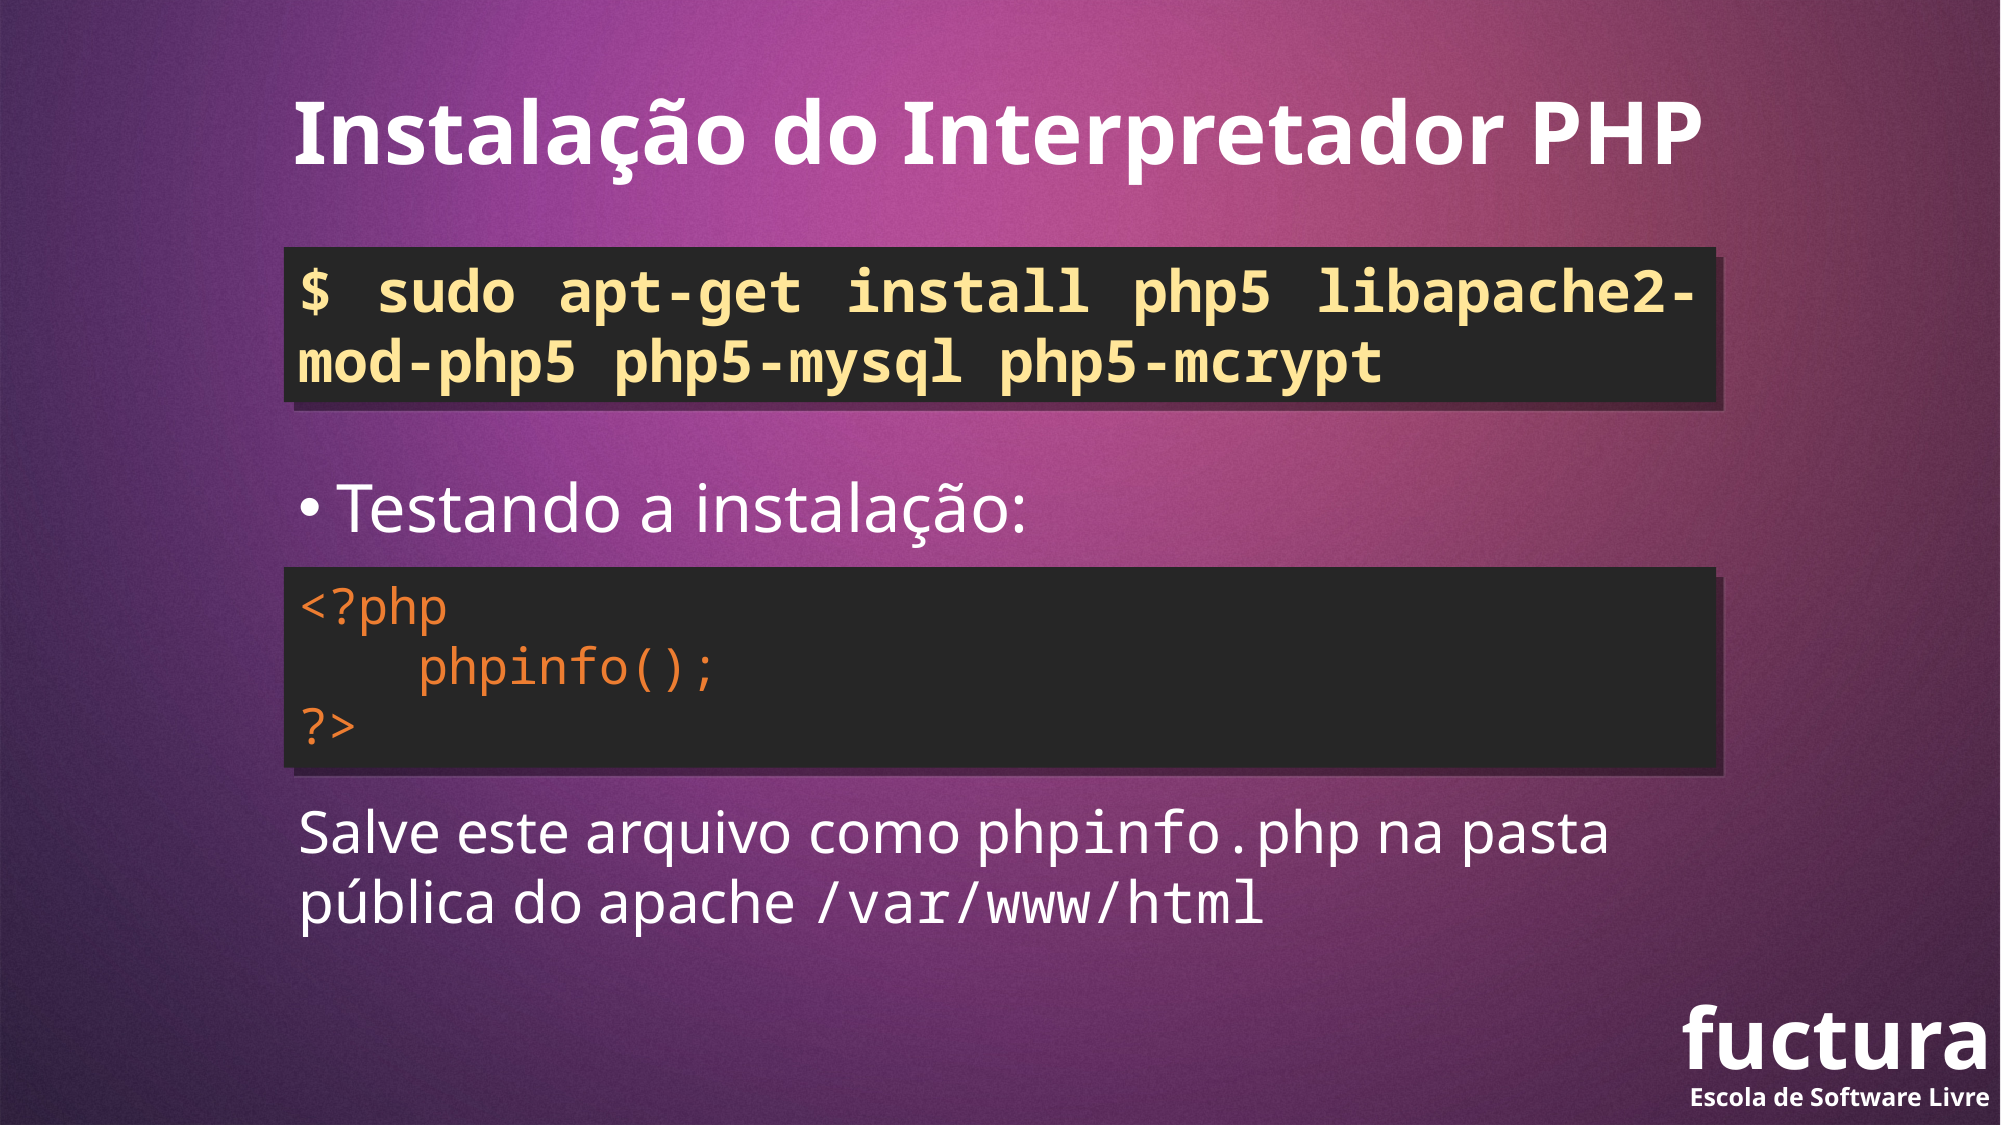

Instalação do Interpretador PHP
$ sudo apt-get install php5 libapache2-mod-php5 php5-mysql php5-mcrypt
Testando a instalação:
<?php
 phpinfo();
?>
Salve este arquivo como phpinfo.php na pasta pública do apache /var/www/html
fuctura
Escola de Software Livre